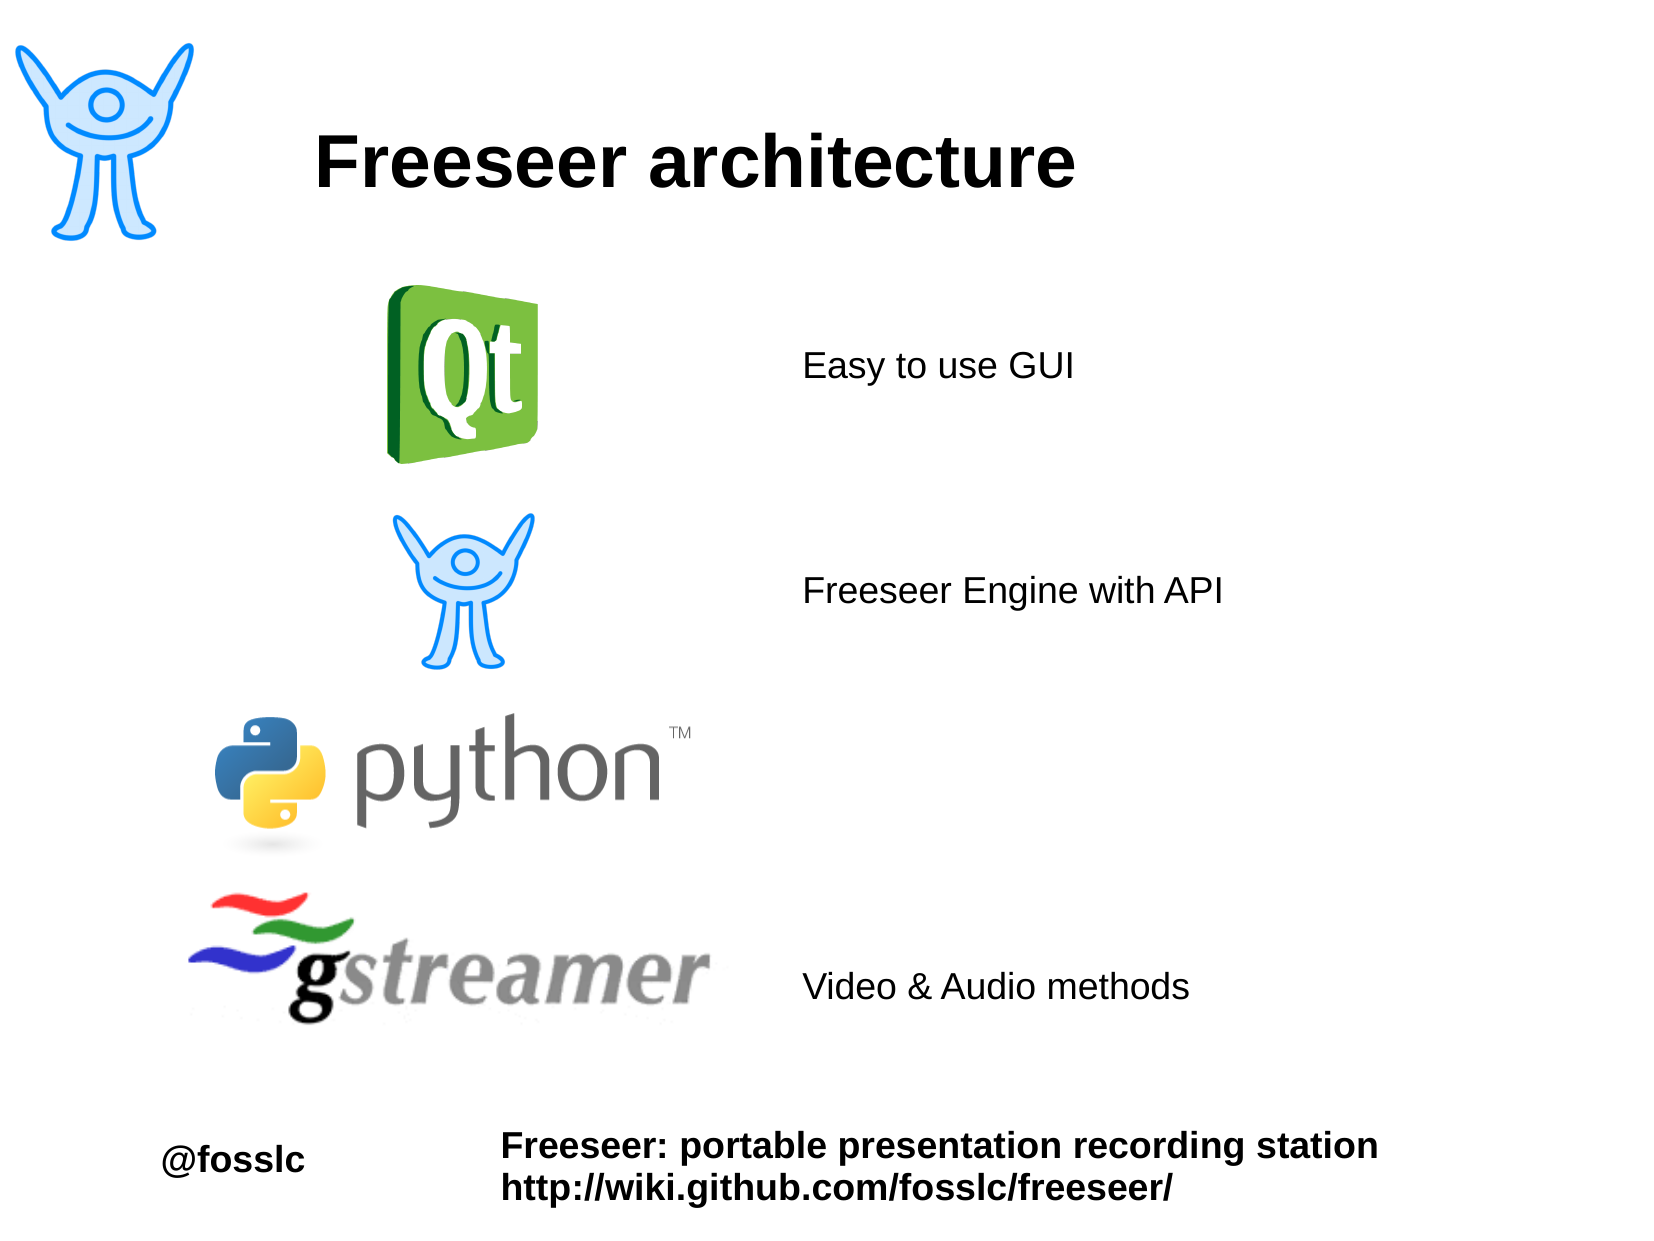

Freeseer architecture
Easy to use GUI
Freeseer Engine with API
Video & Audio methods